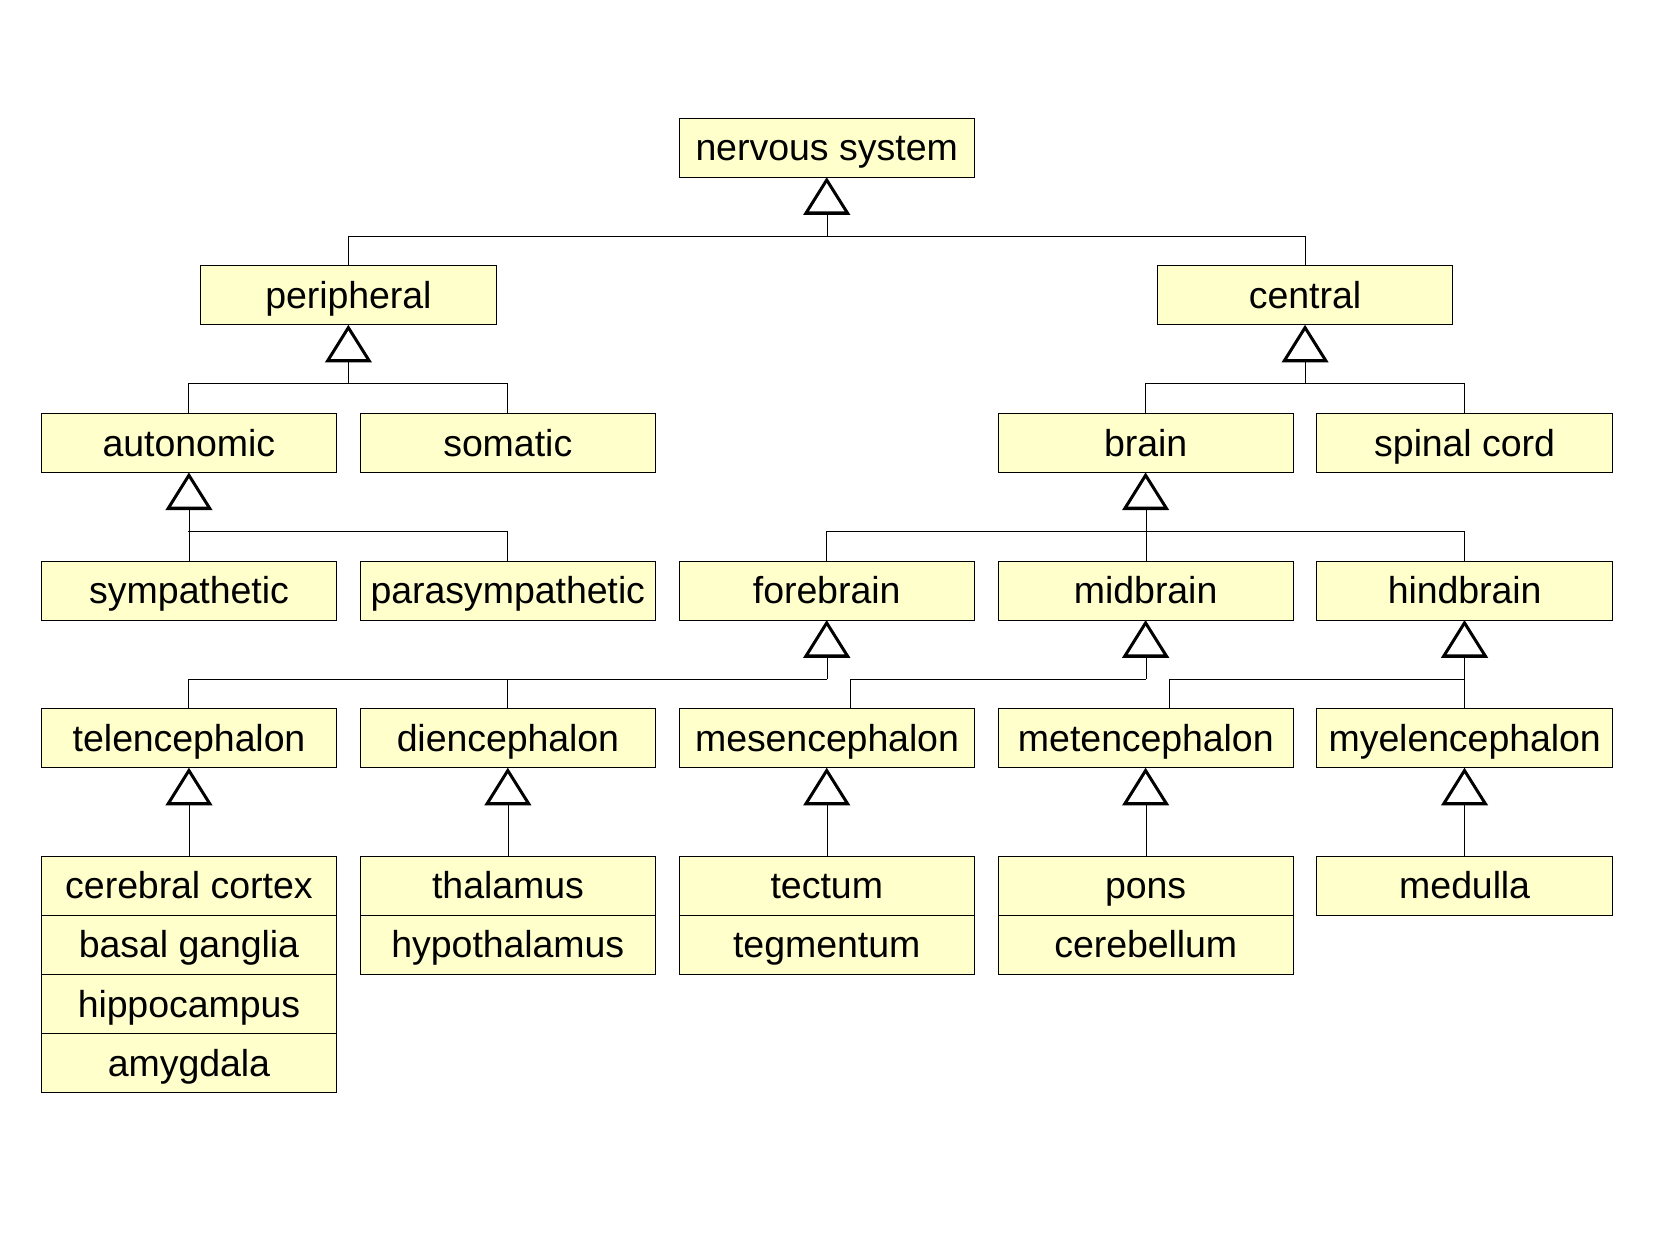

nervous system
peripheral
central
autonomic
somatic
brain
spinal cord
sympathetic
parasympathetic
forebrain
midbrain
hindbrain
telencephalon
diencephalon
mesencephalon
metencephalon
myelencephalon
cerebral cortex
thalamus
tectum
pons
medulla
basal ganglia
hypothalamus
tegmentum
cerebellum
hippocampus
amygdala